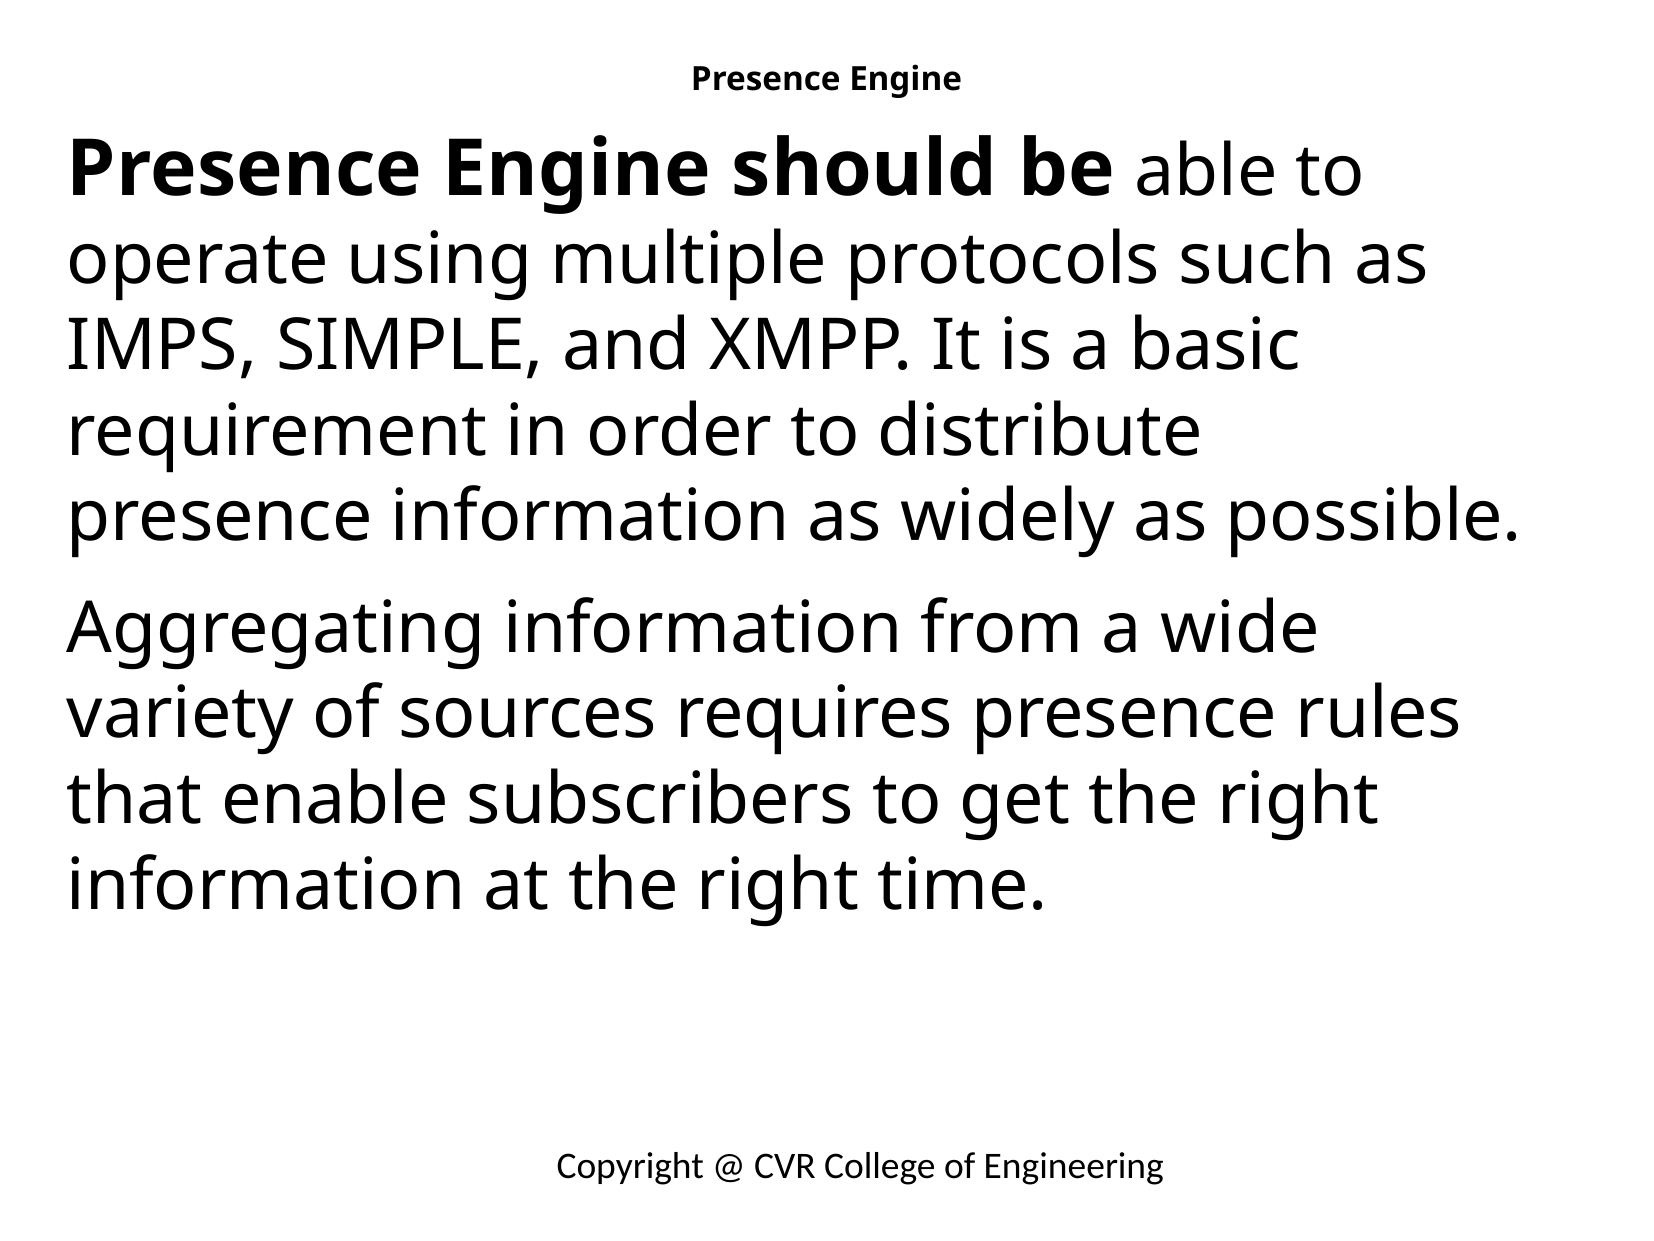

# Presence Engine
Presence Engine should be able to operate using multiple protocols such as IMPS, SIMPLE, and XMPP. It is a basic requirement in order to distribute presence information as widely as possible.
Aggregating information from a wide variety of sources requires presence rules that enable subscribers to get the right information at the right time.